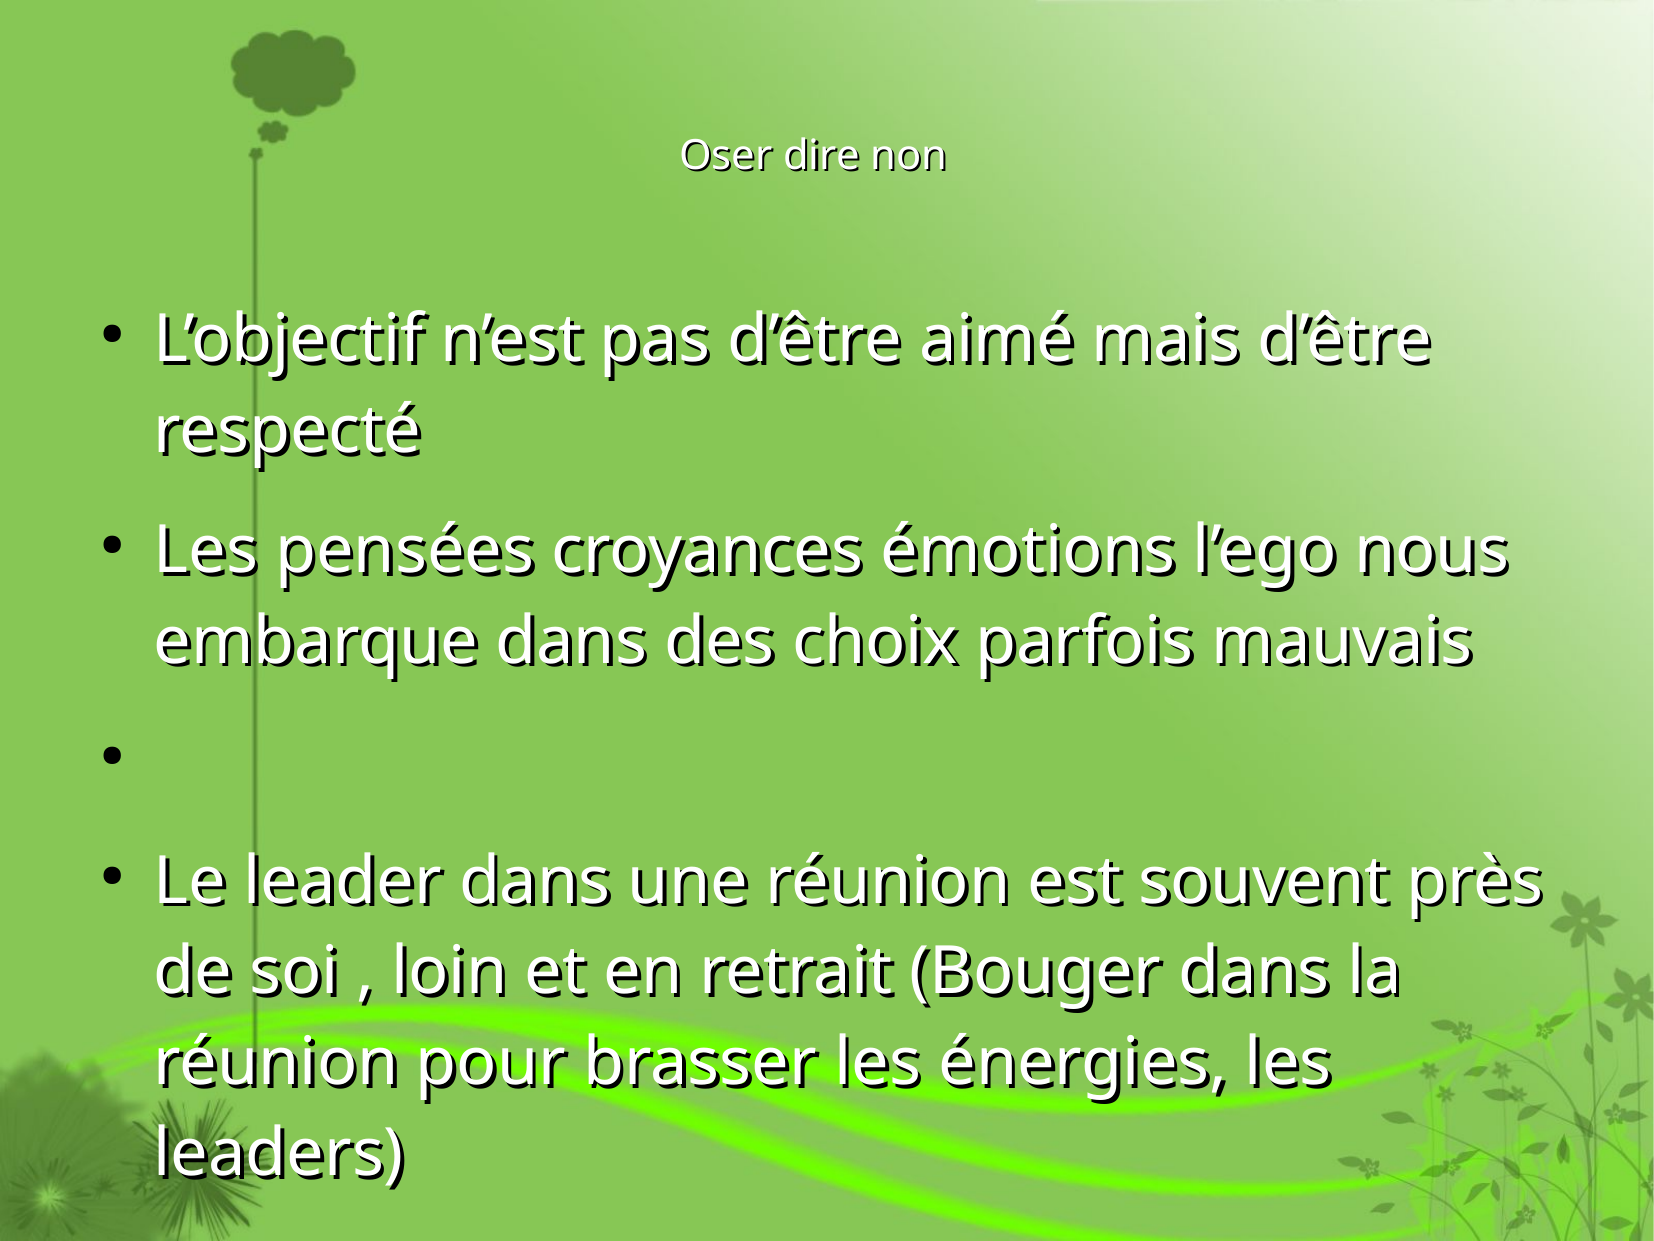

# Oser dire non
L’objectif n’est pas d’être aimé mais d’être respecté
Les pensées croyances émotions l’ego nous embarque dans des choix parfois mauvais
Le leader dans une réunion est souvent près de soi , loin et en retrait (Bouger dans la réunion pour brasser les énergies, les leaders)
Leléche bottes lui donner les tâches les plus ingrates.
Le leader négatif l’écouter il a peut-être vu qqcose que lesautres n’ontpas vu